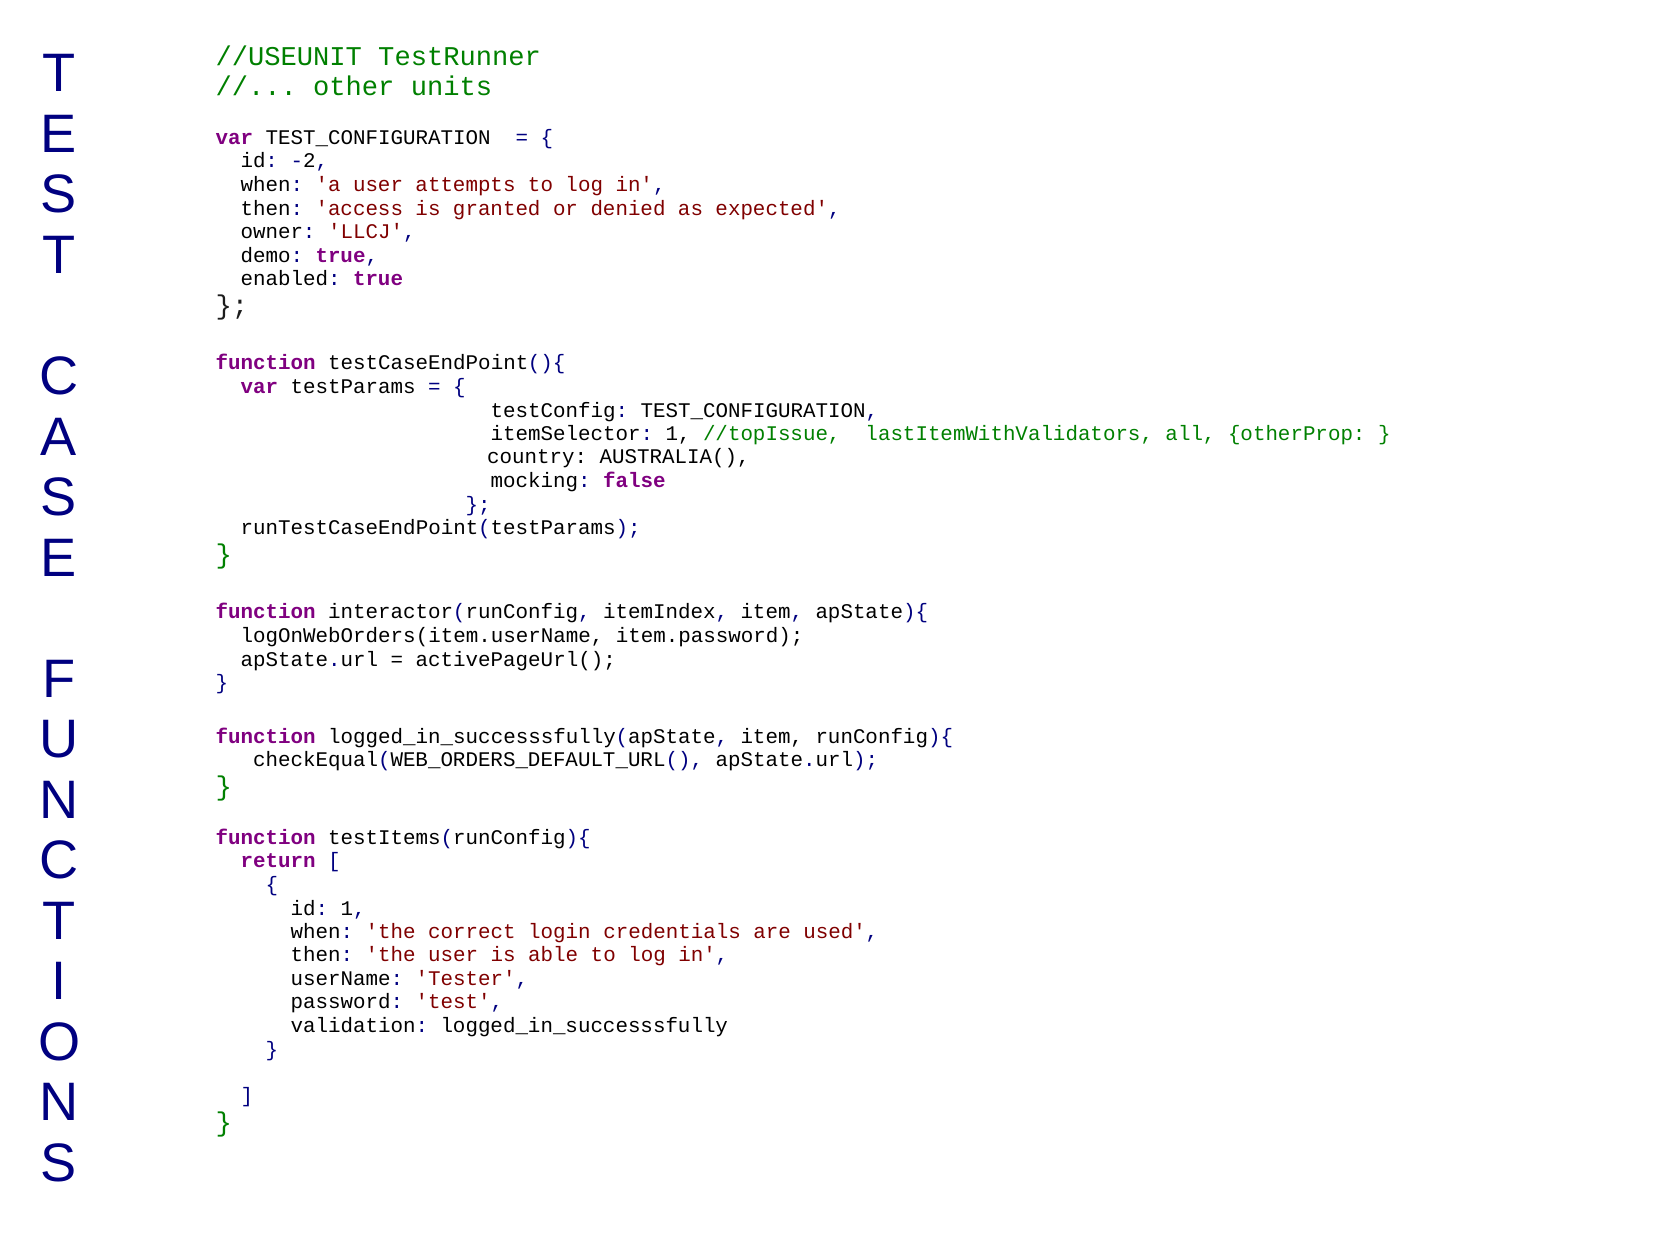

TEST
CASE
 FUNCTIONS
//USEUNIT TestRunner
//... other units
var TEST_CONFIGURATION = {
 id: -2,
 when: 'a user attempts to log in',
 then: 'access is granted or denied as expected',
 owner: 'LLCJ',
 demo: true,
 enabled: true
};
function testCaseEndPoint(){
 var testParams = {
 testConfig: TEST_CONFIGURATION,
 itemSelector: 1, //topIssue, lastItemWithValidators, all, {otherProp: }
 	 country: AUSTRALIA(),
 mocking: false
 };
 runTestCaseEndPoint(testParams);
}
function interactor(runConfig, itemIndex, item, apState){
 logOnWebOrders(item.userName, item.password);
 apState.url = activePageUrl();
}
function logged_in_successsfully(apState, item, runConfig){
 checkEqual(WEB_ORDERS_DEFAULT_URL(), apState.url);
}
function testItems(runConfig){
 return [
 {
 id: 1,
 when: 'the correct login credentials are used',
 then: 'the user is able to log in',
 userName: 'Tester',
 password: 'test',
 validation: logged_in_successsfully
 }
 ]
}